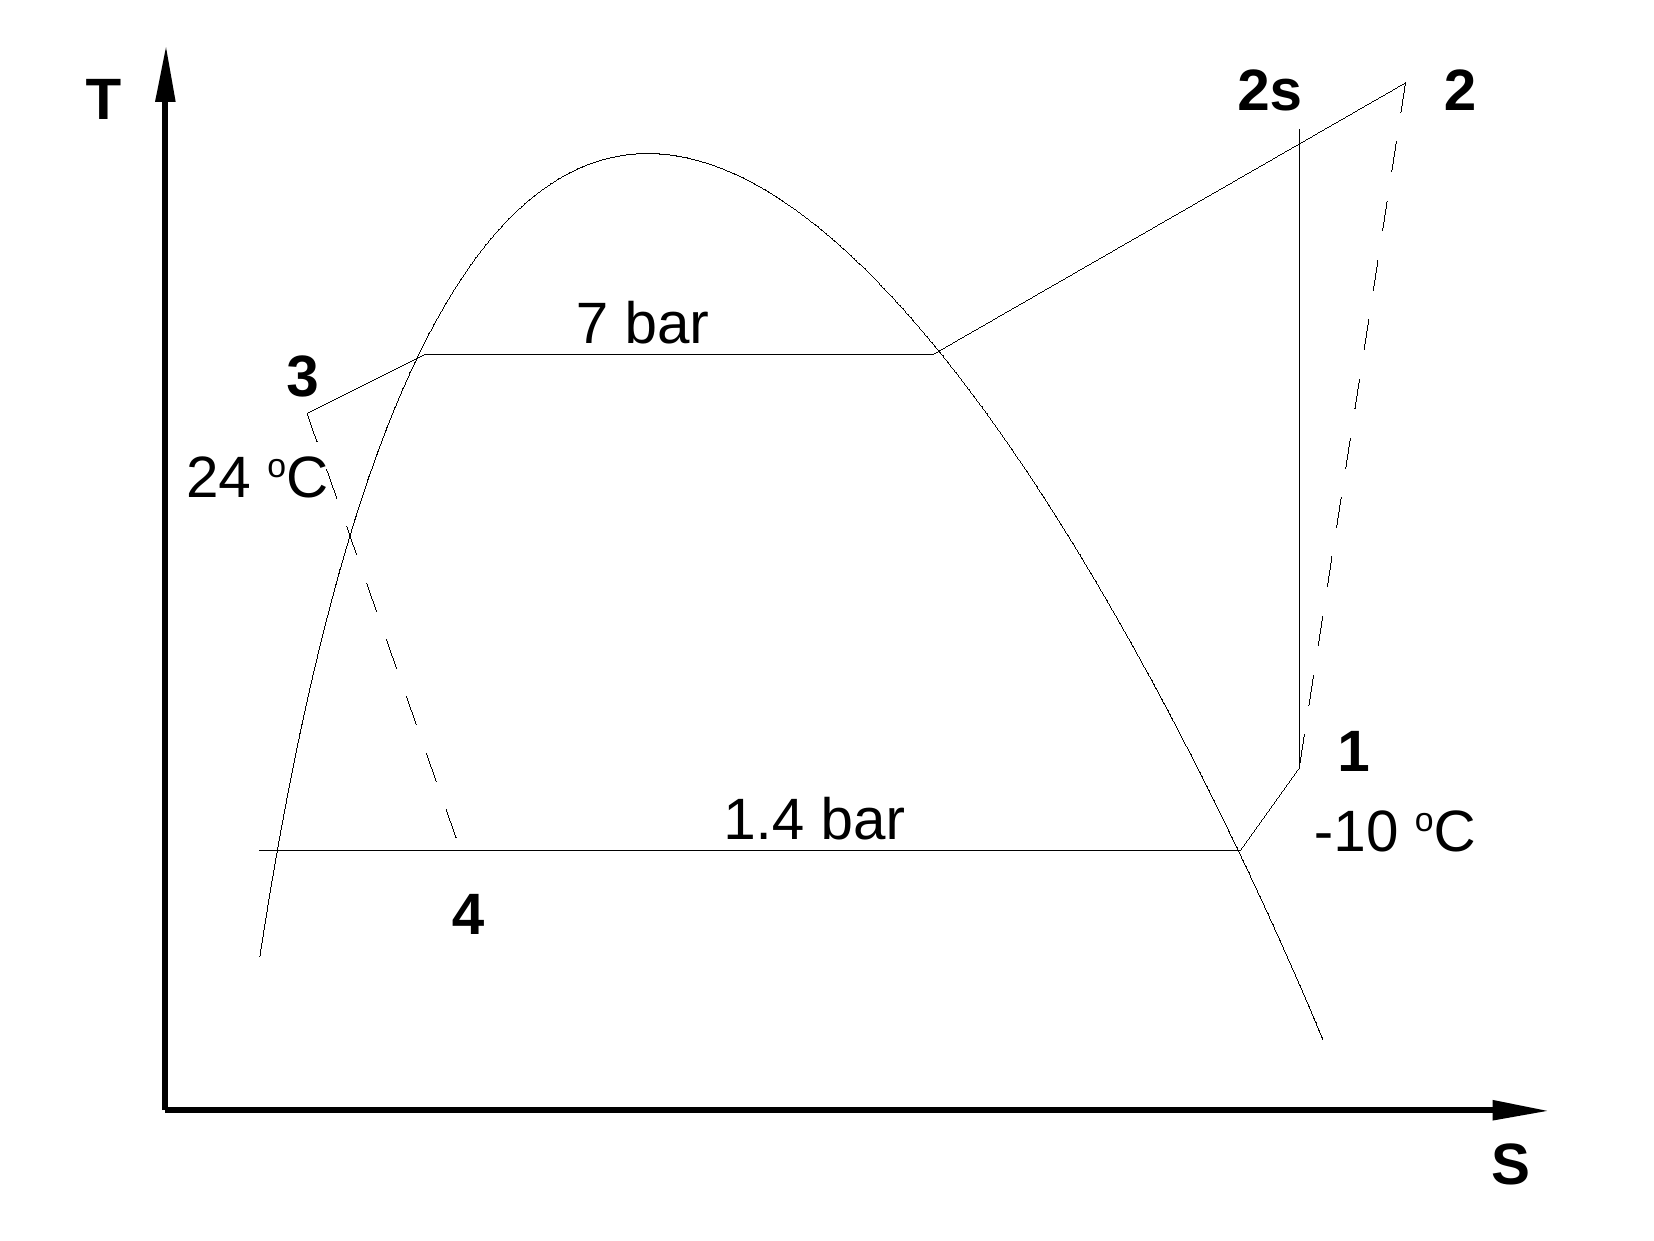

2s
2
T
7 bar
3
24 oC
1
1.4 bar
-10 oC
4
S